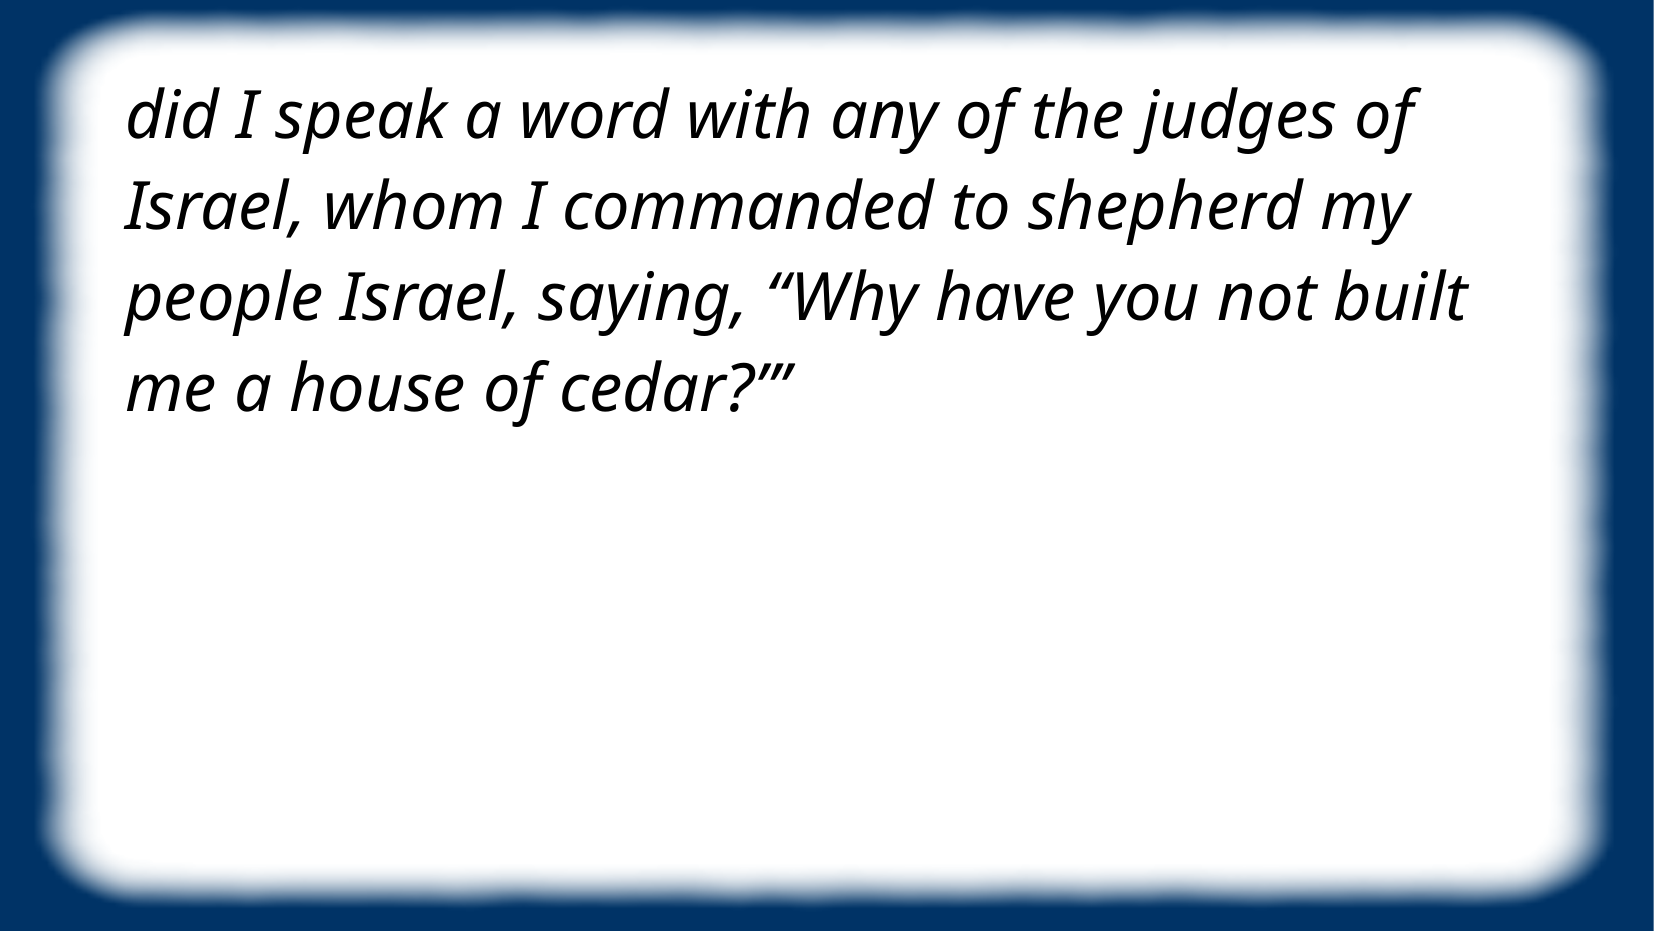

did I speak a word with any of the judges of Israel, whom I commanded to shepherd my people Israel, saying, “Why have you not built me a house of cedar?”’